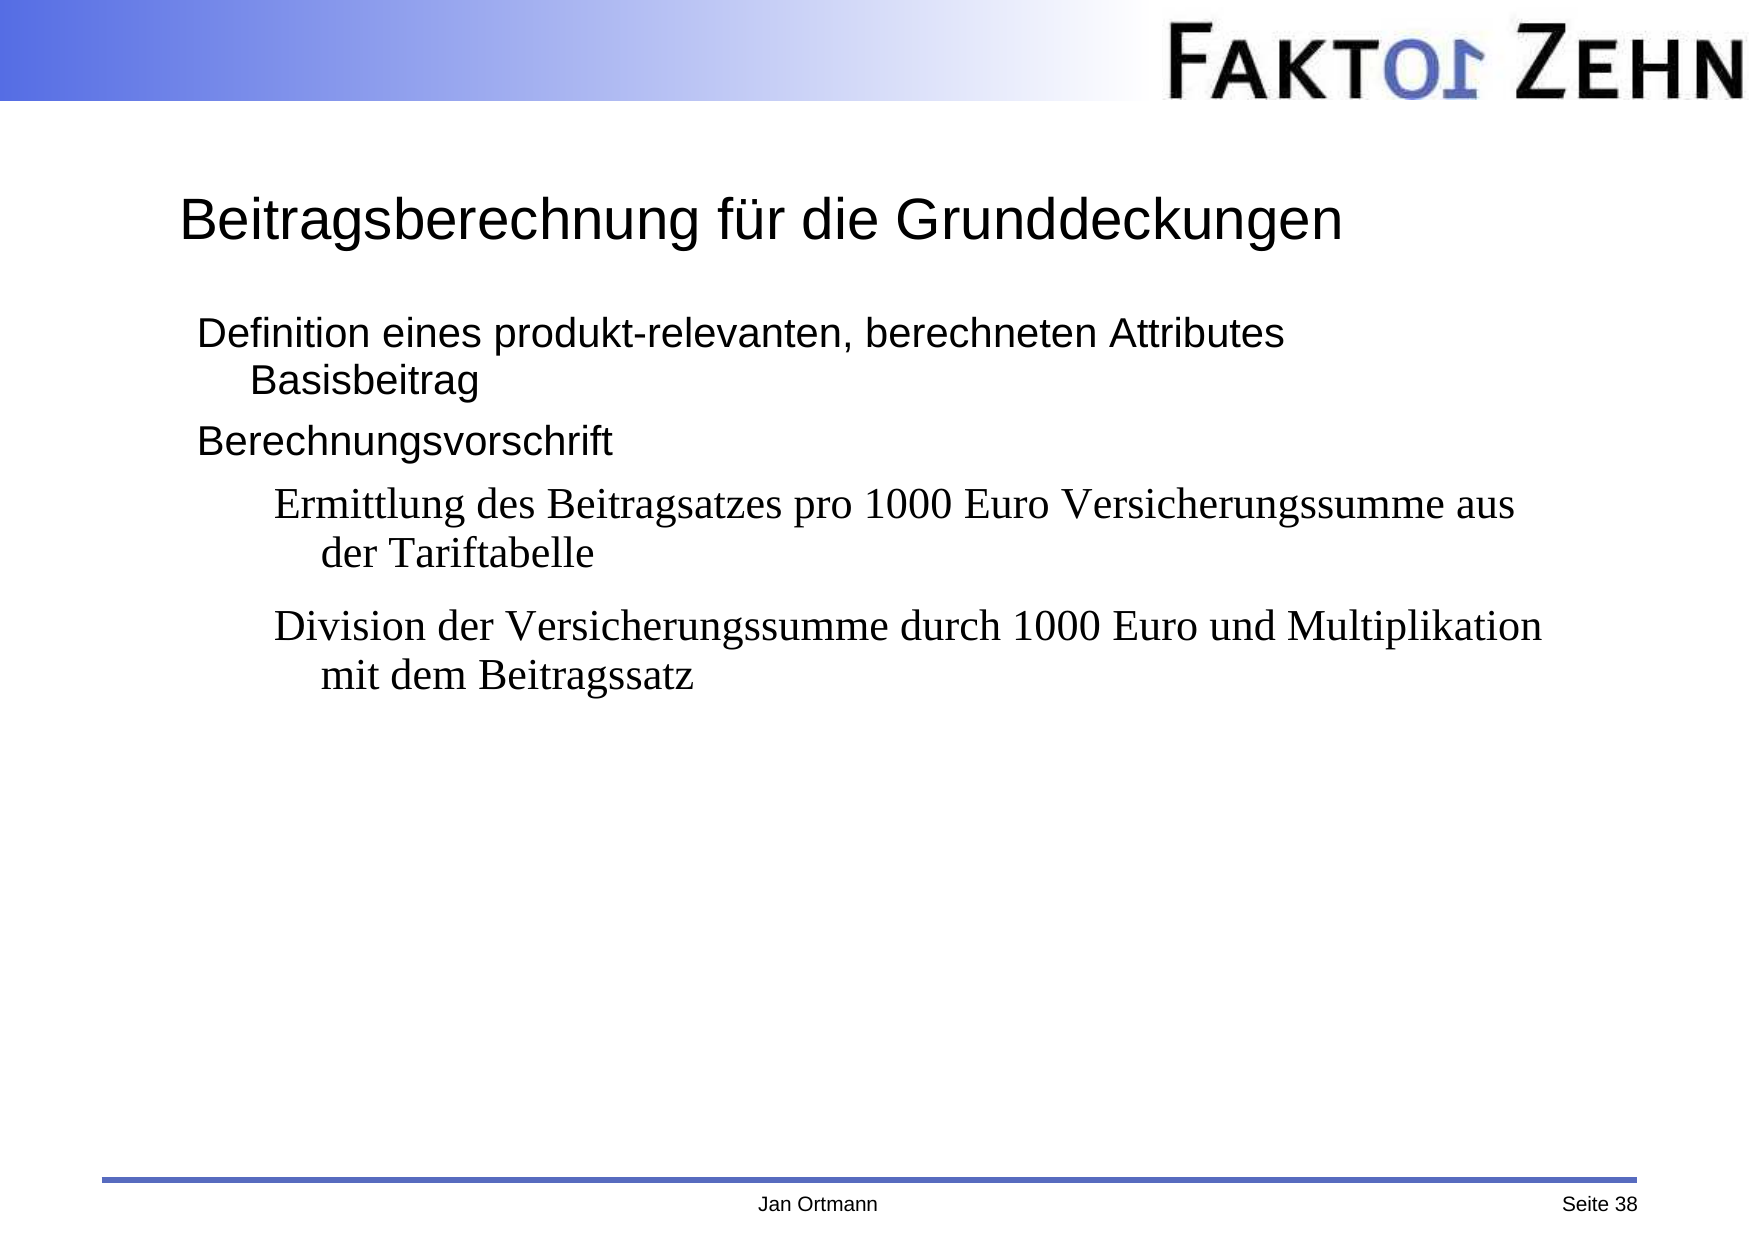

# Beitragsberechnung für die Grunddeckungen
Definition eines produkt-relevanten, berechneten Attributes
Basisbeitrag
Berechnungsvorschrift
Ermittlung des Beitragsatzes pro 1000 Euro Versicherungssumme aus der Tariftabelle
Division der Versicherungssumme durch 1000 Euro und Multiplikation mit dem Beitragssatz